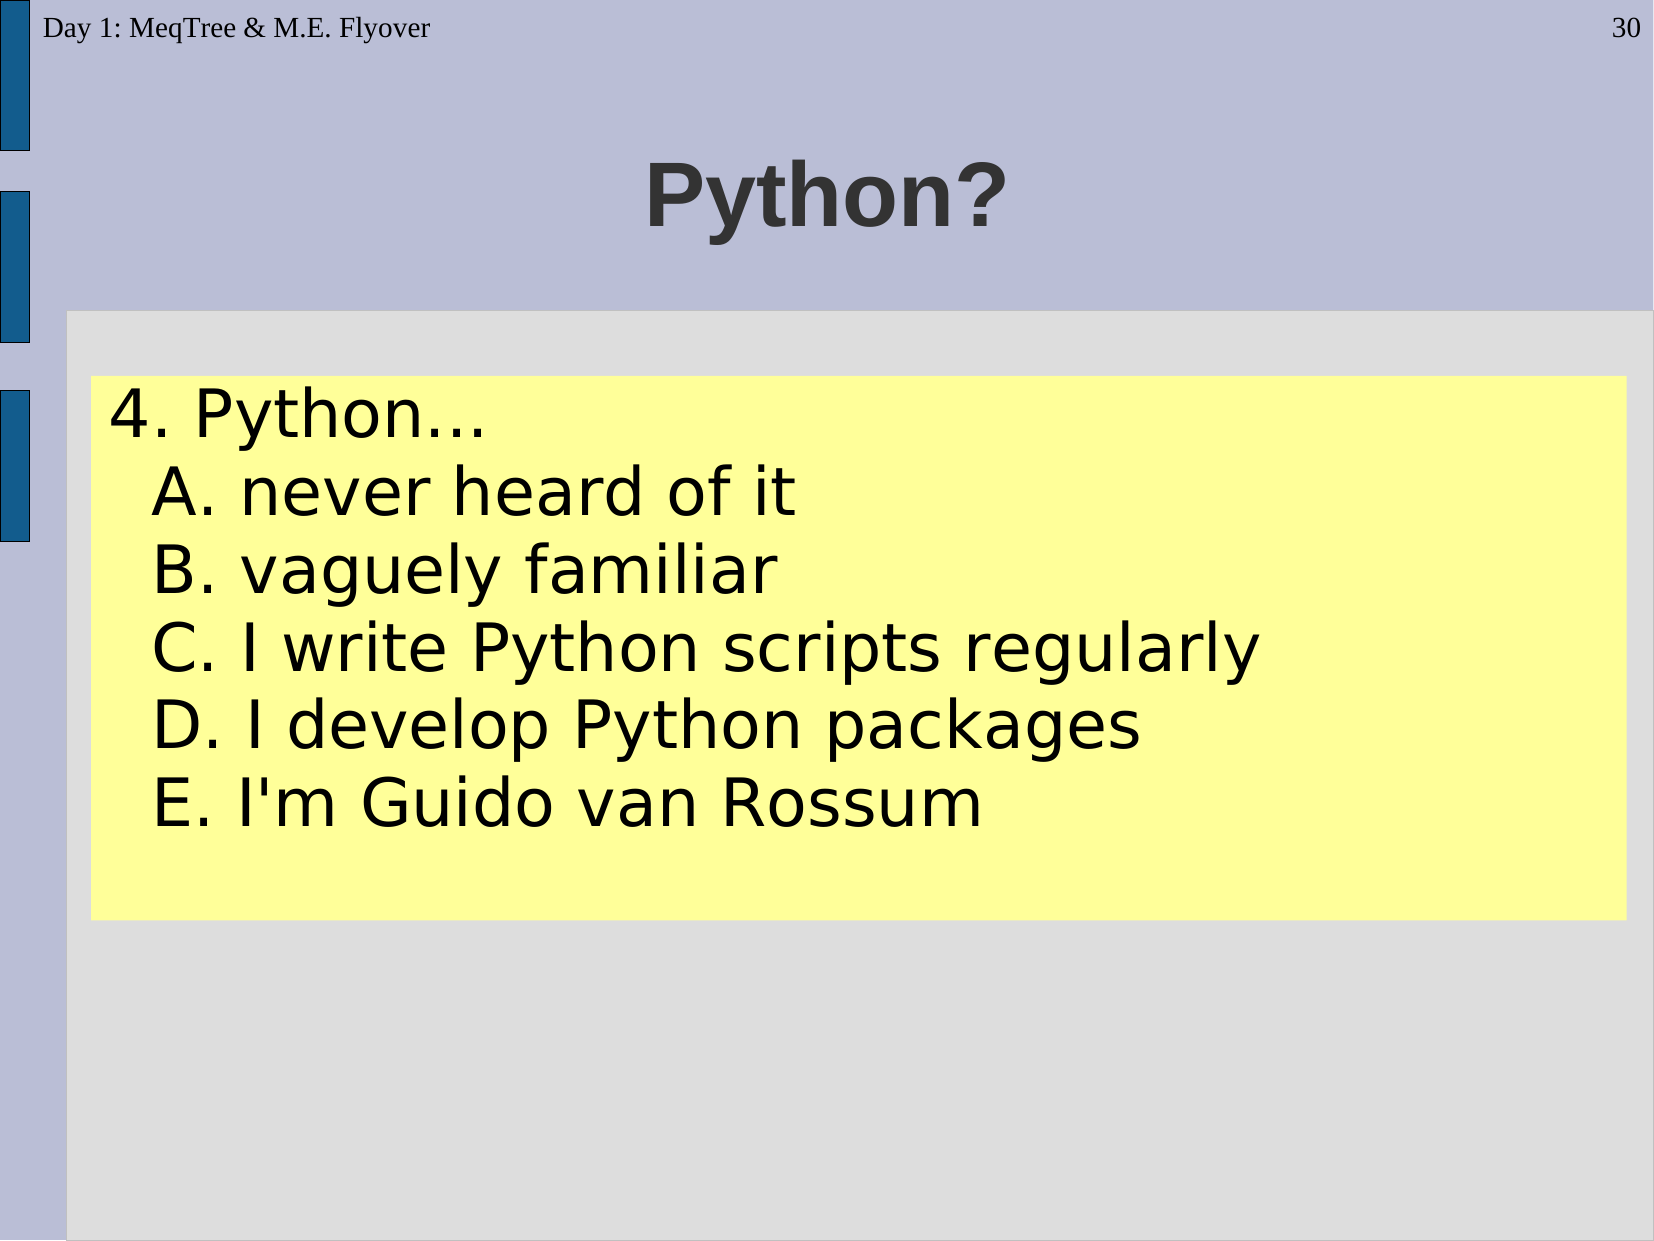

Day 1: MeqTree & M.E. Flyover
30
# Python?
4. Python...
 A. never heard of it
 B. vaguely familiar
 C. I write Python scripts regularly
 D. I develop Python packages
 E. I'm Guido van Rossum